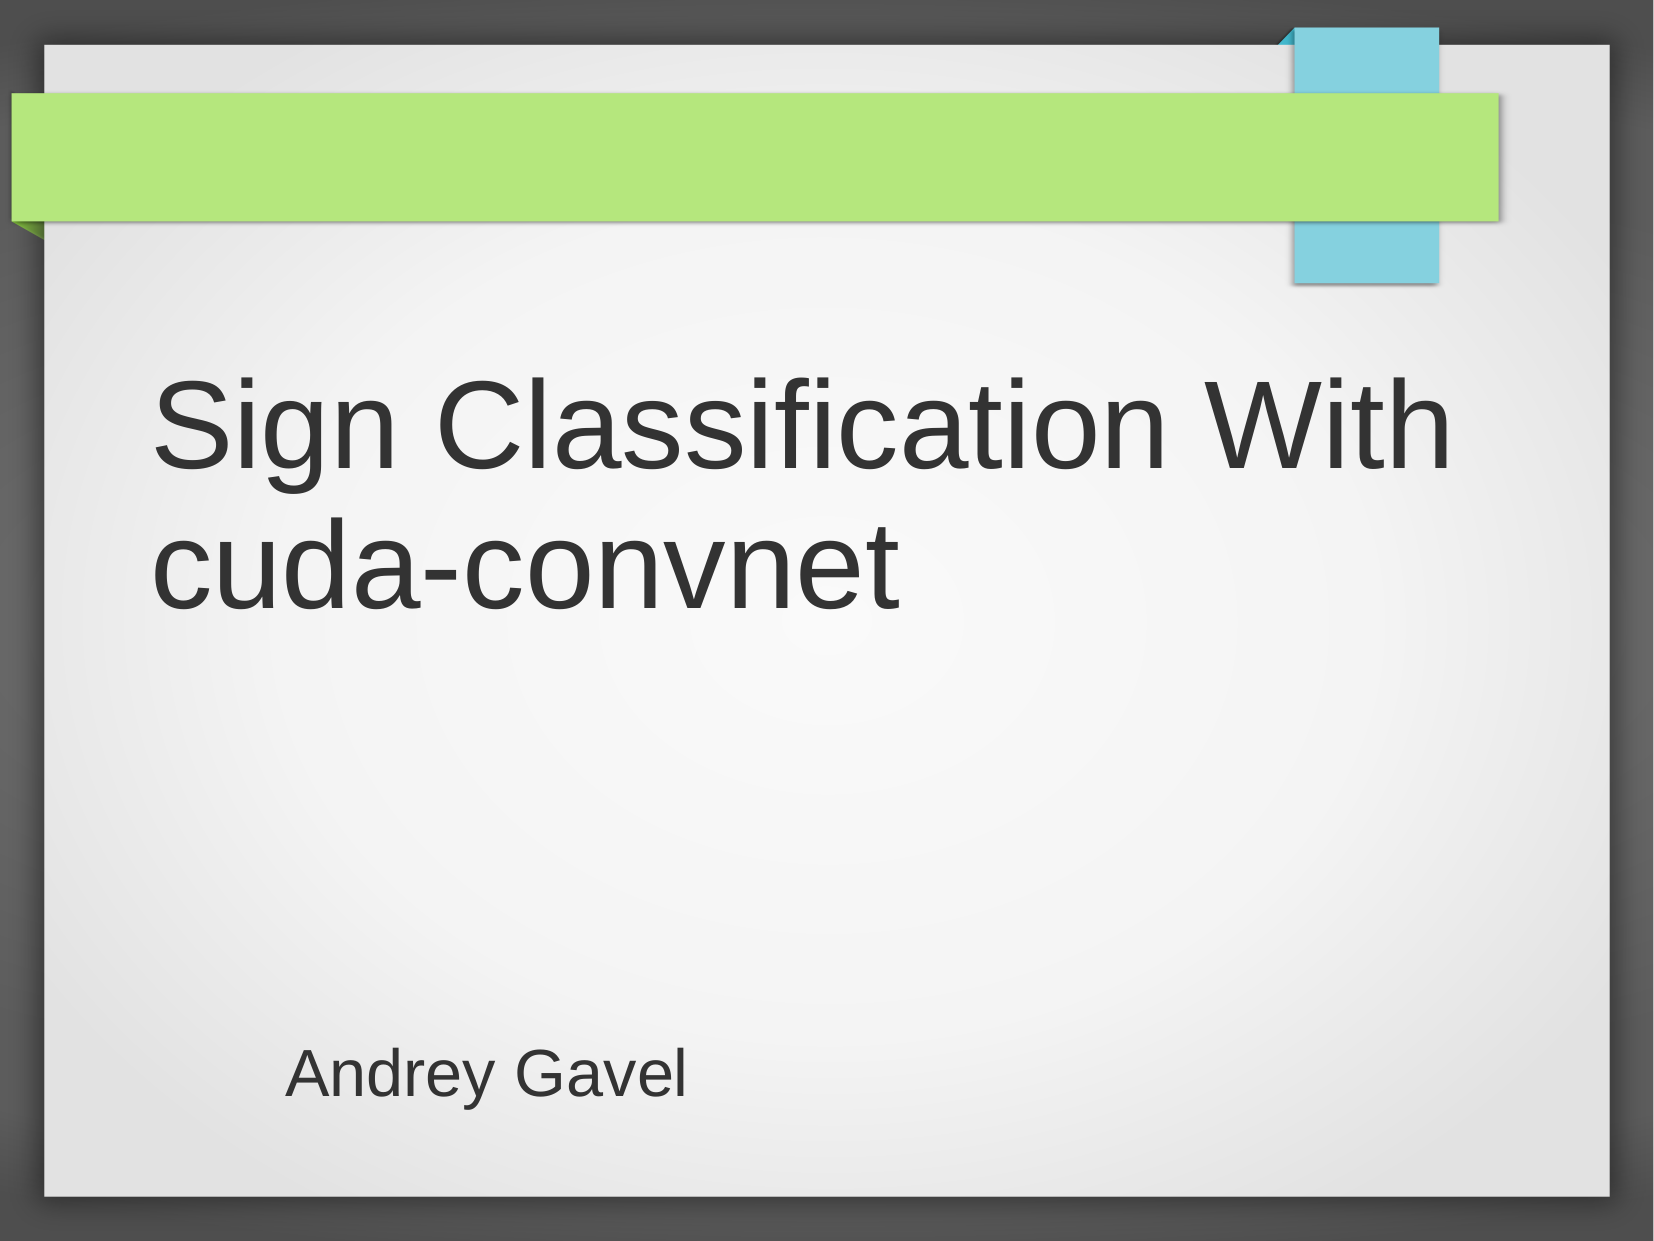

# Sign Classification With cuda-convnet
Andrey Gavel